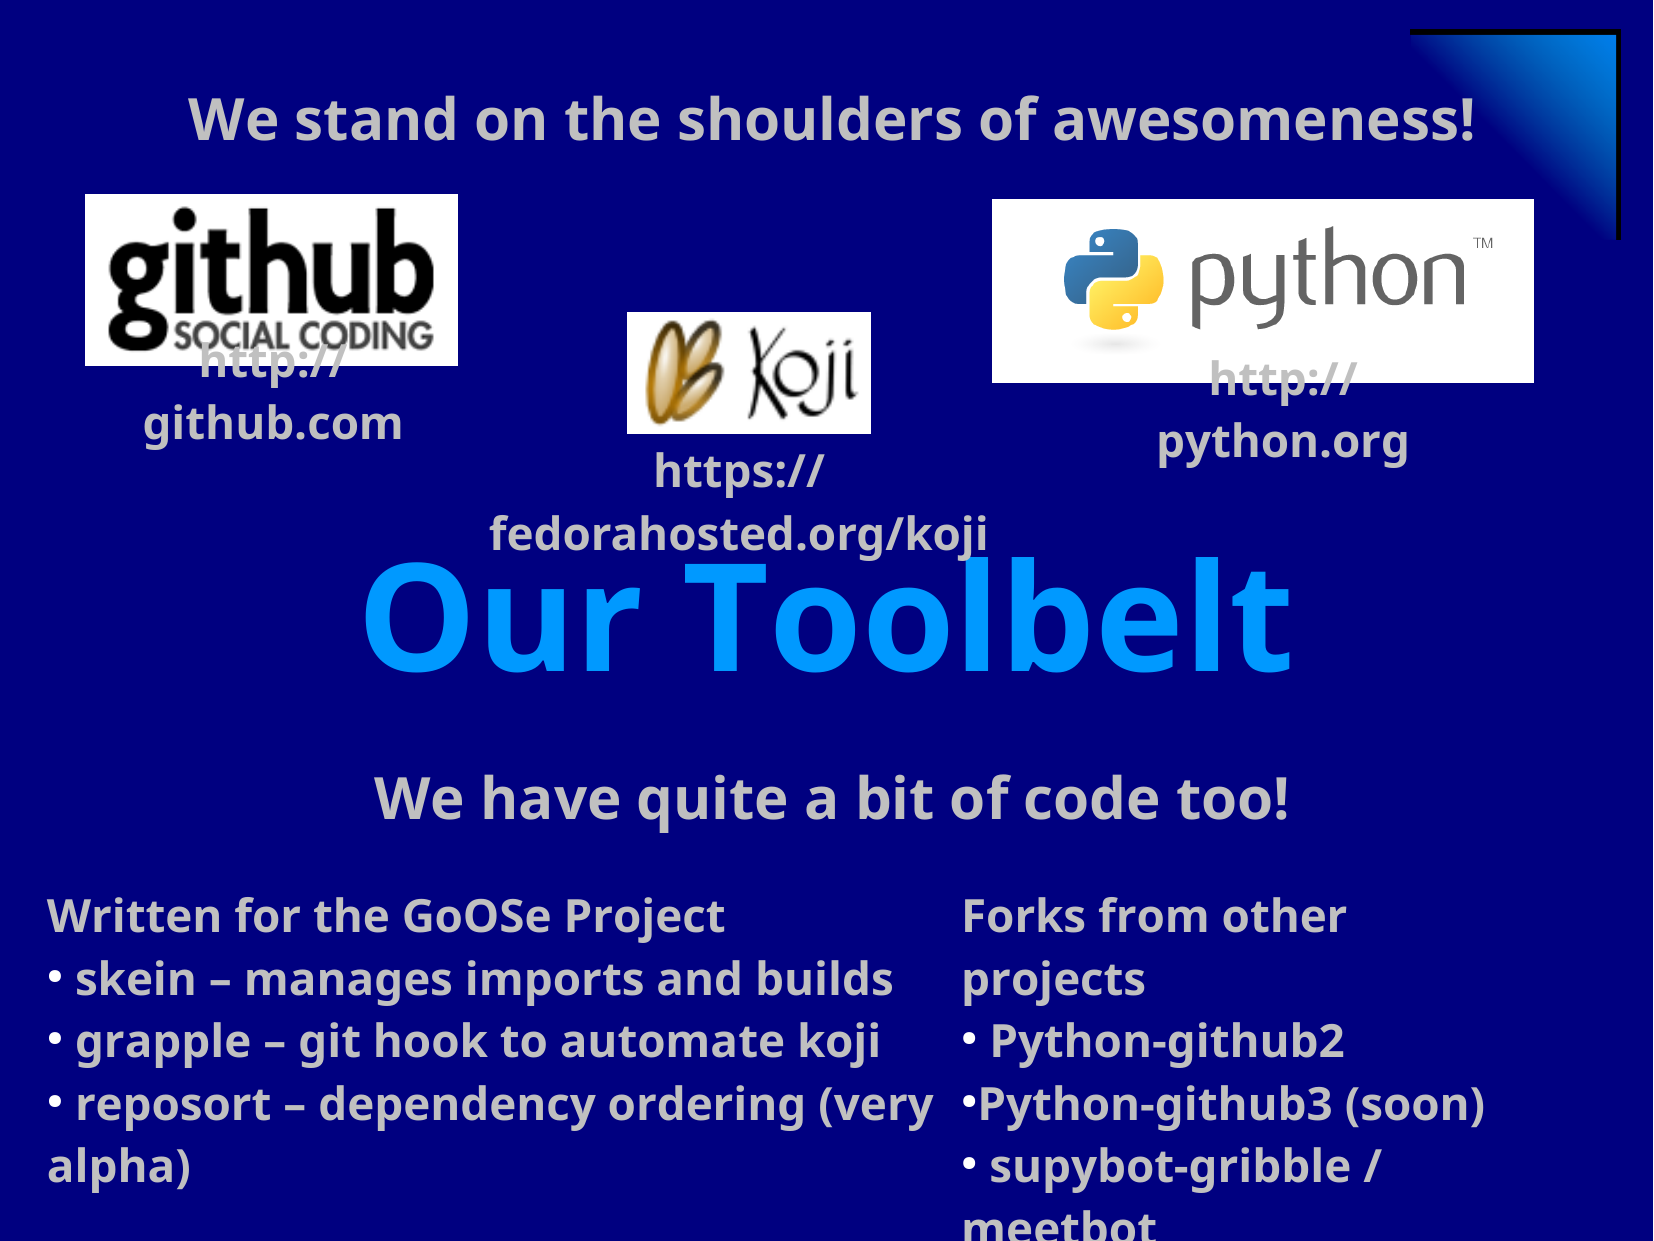

We stand on the shoulders of awesomeness!
http://github.com
http://python.org
https://fedorahosted.org/koji
# Our Toolbelt
We have quite a bit of code too!
Written for the GoOSe Project
 skein – manages imports and builds
 grapple – git hook to automate koji
 reposort – dependency ordering (very alpha)
Forks from other projects
 Python-github2
Python-github3 (soon)
 supybot-gribble / meetbot